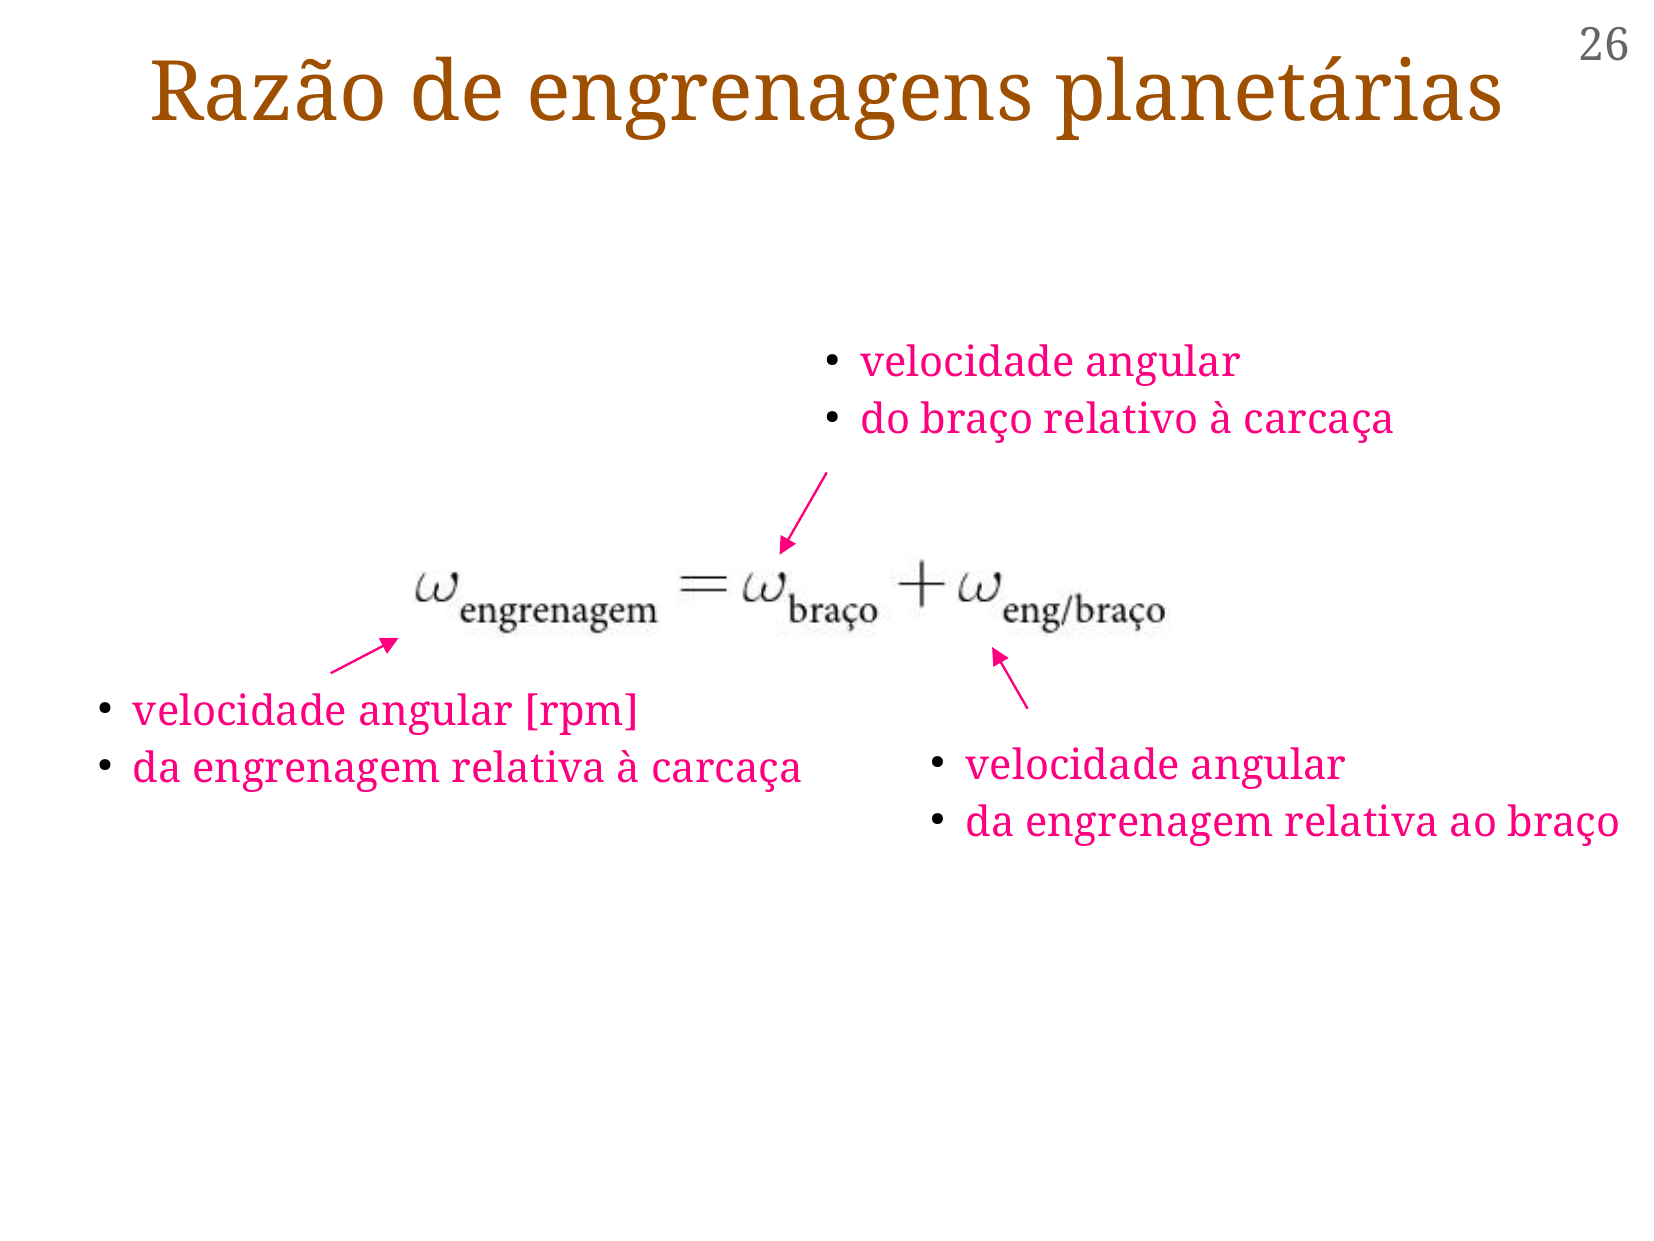

26
# Razão de engrenagens planetárias
velocidade angular
do braço relativo à carcaça
velocidade angular [rpm]
da engrenagem relativa à carcaça
velocidade angular
da engrenagem relativa ao braço